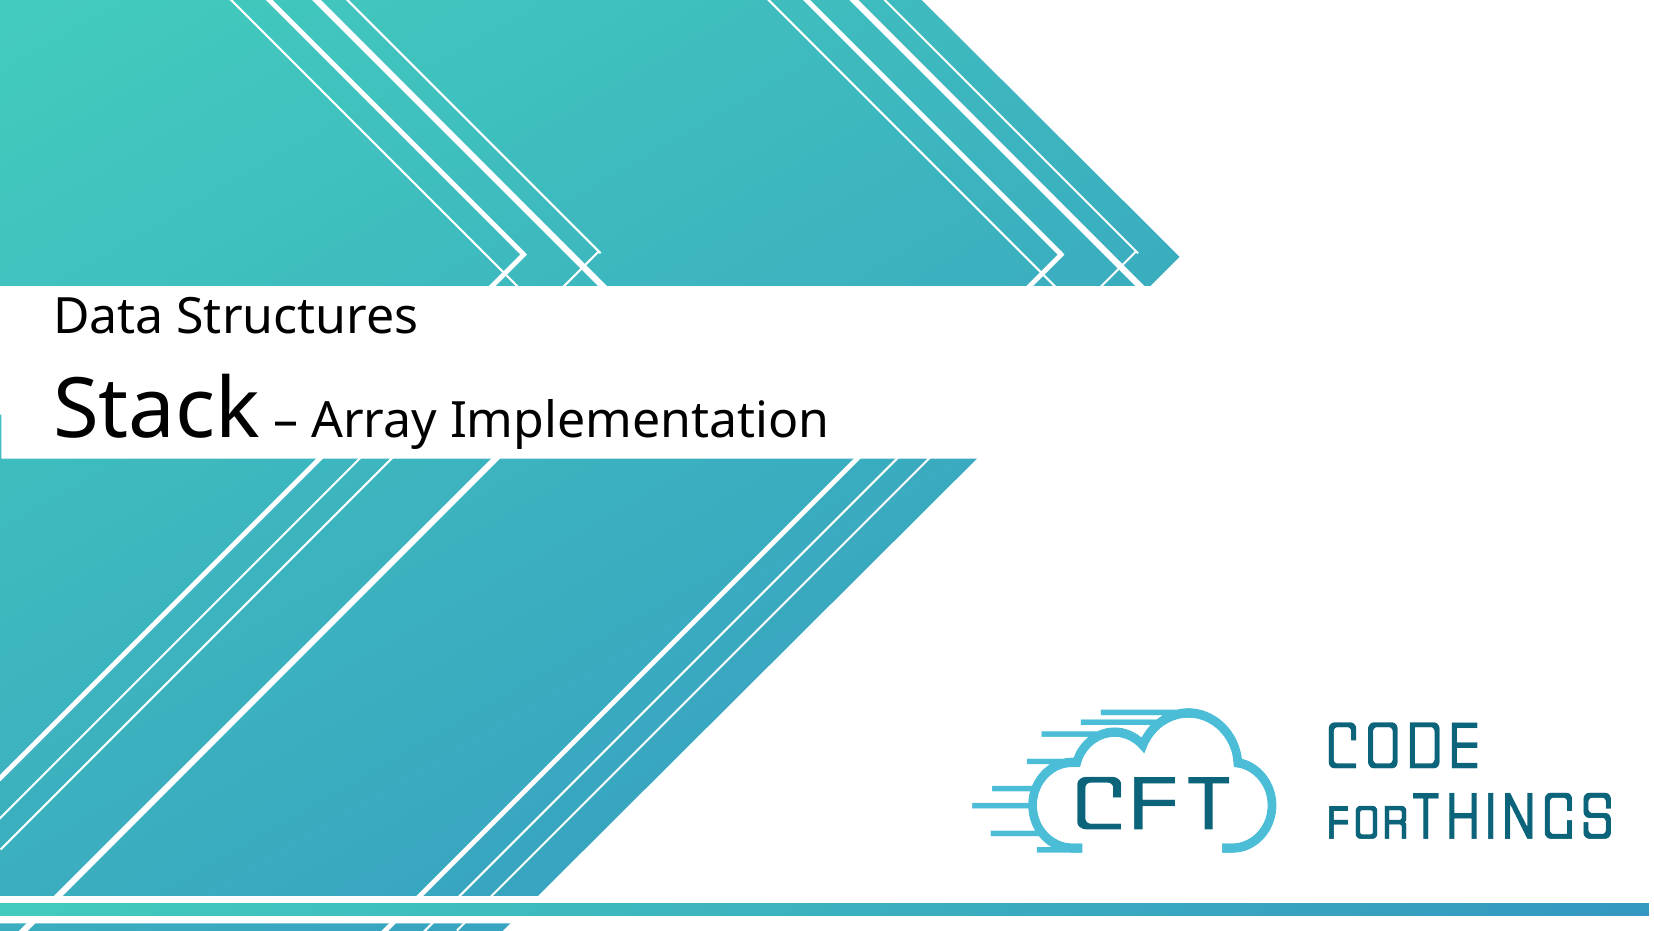

# Data Structures Stack – Array Implementation